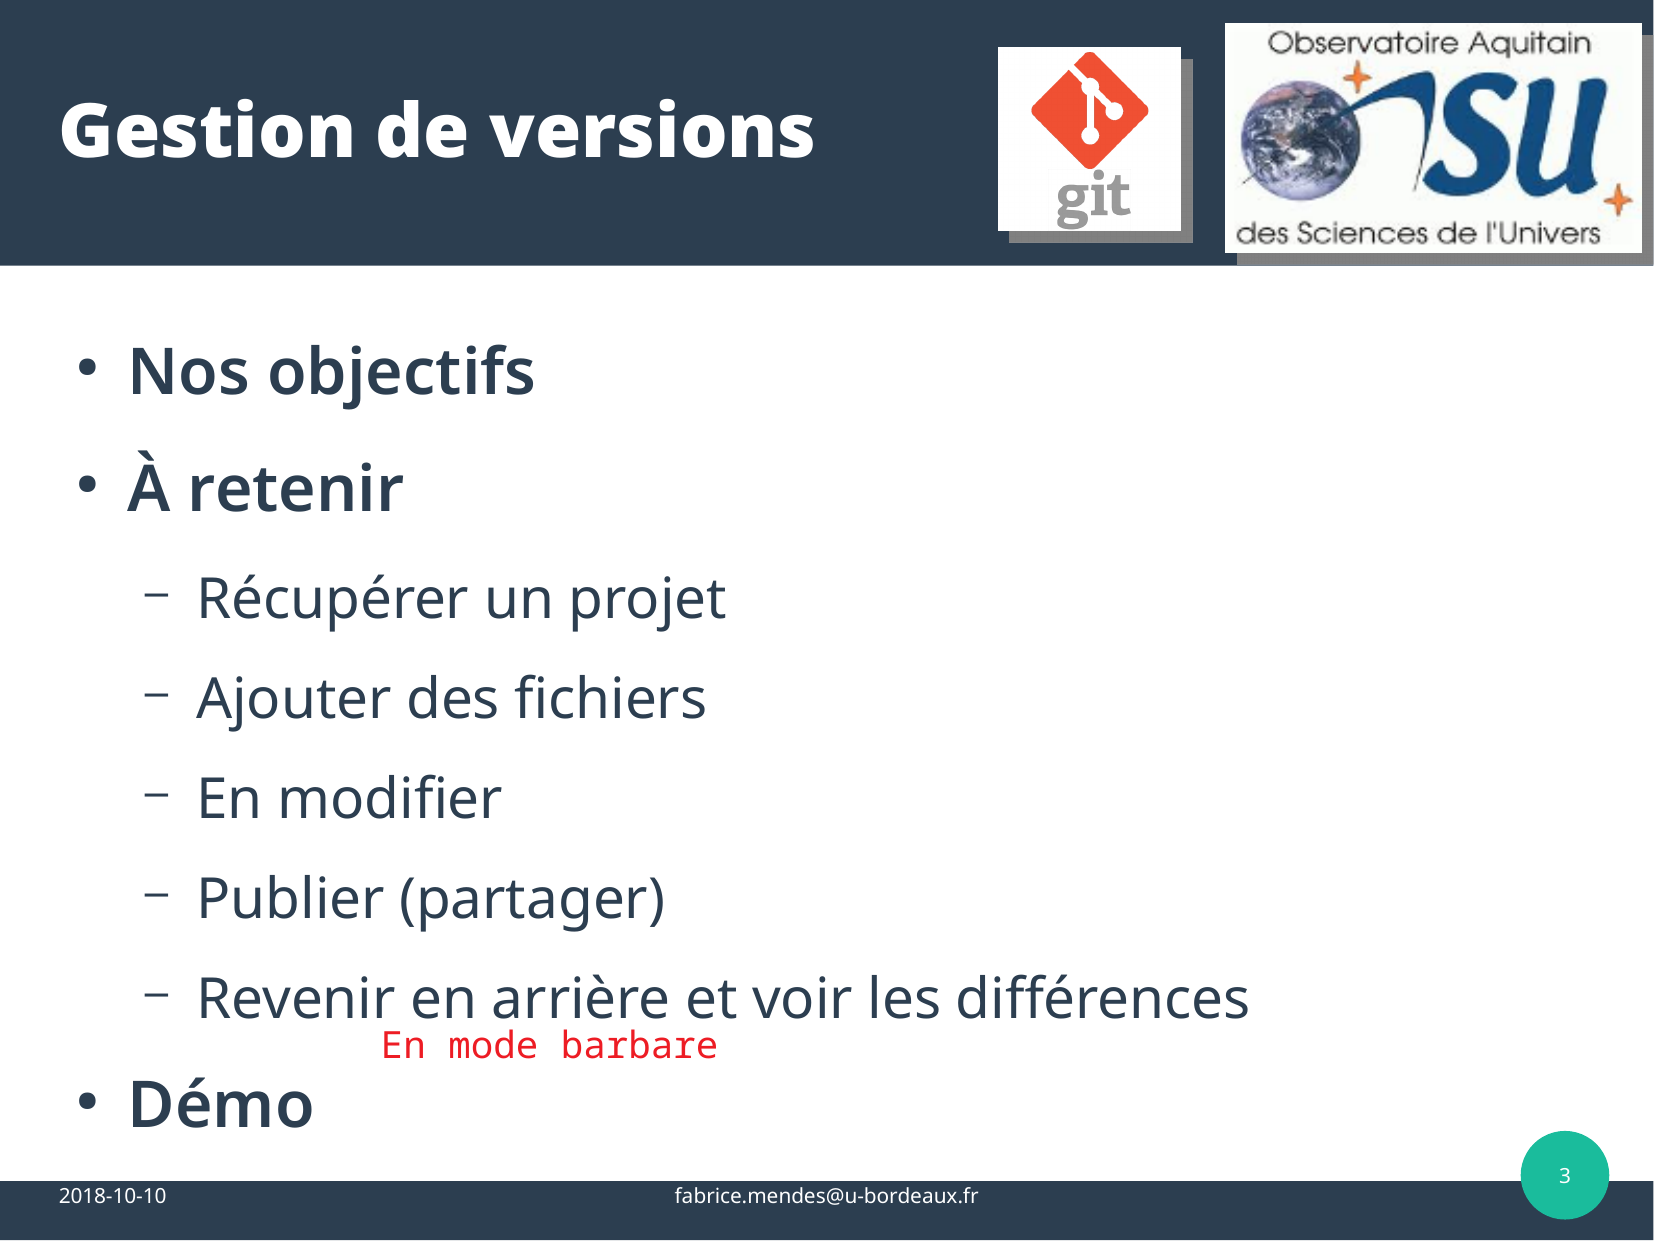

# Gestion de versions
Nos objectifs
À retenir
Récupérer un projet
Ajouter des fichiers
En modifier
Publier (partager)
Revenir en arrière et voir les différences
Démo
En mode barbare
3
2018-10-10
fabrice.mendes@u-bordeaux.fr